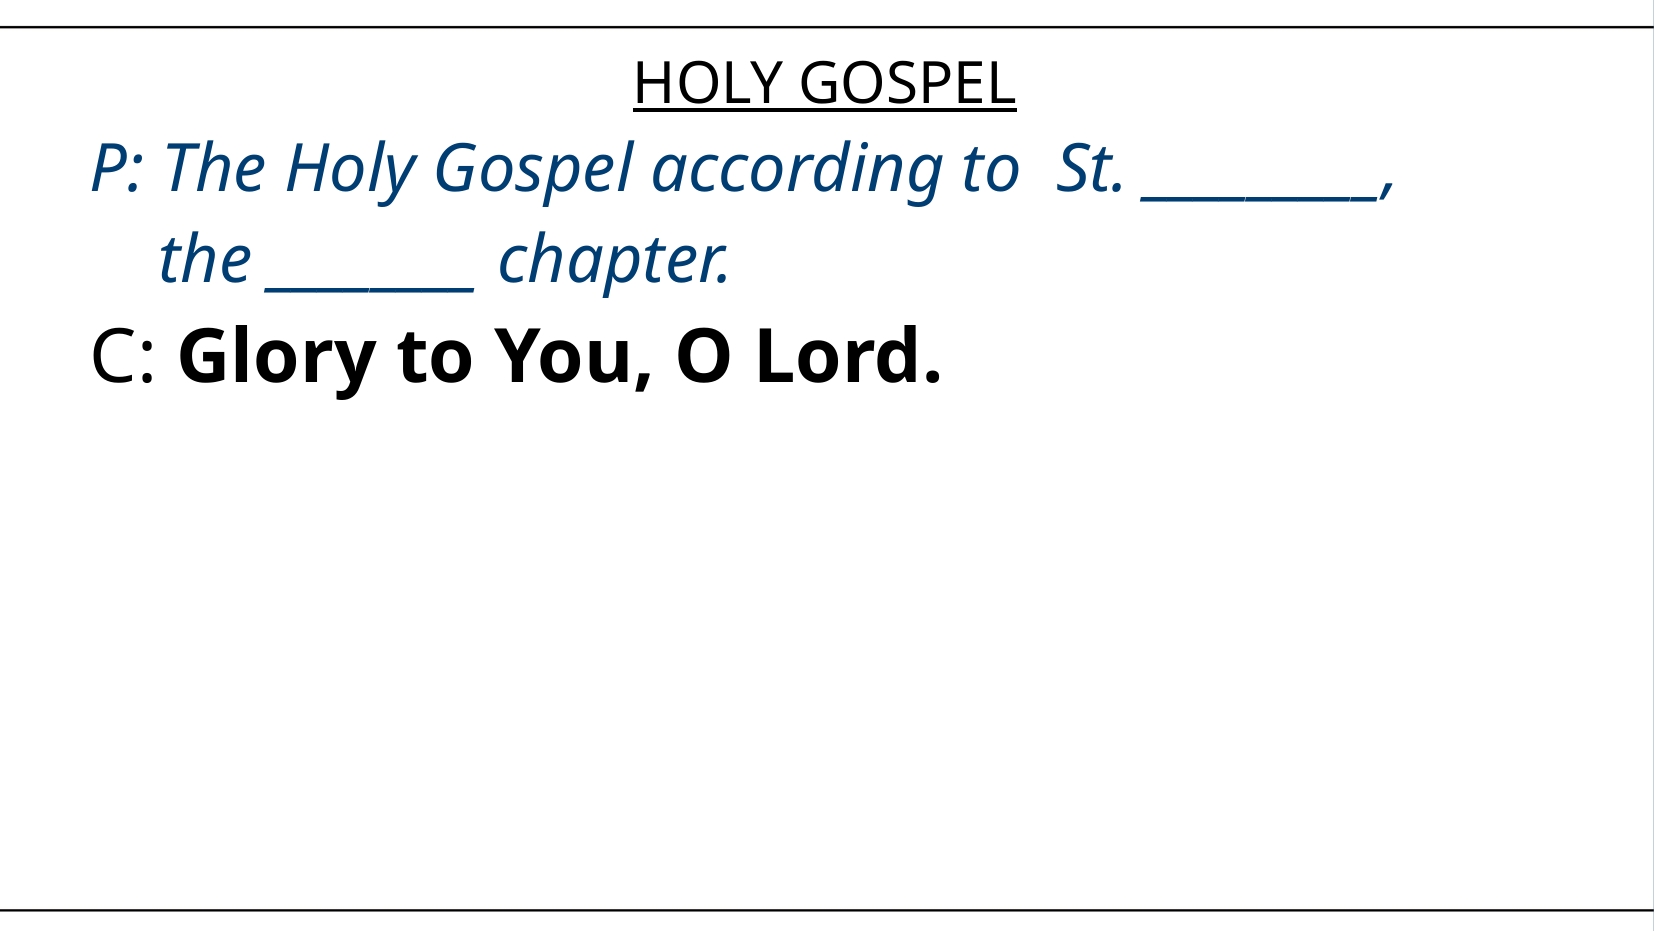

HOLY GOSPEL
P: The Holy Gospel according to St. _________,
 the ________ chapter.
C: Glory to You, O Lord.